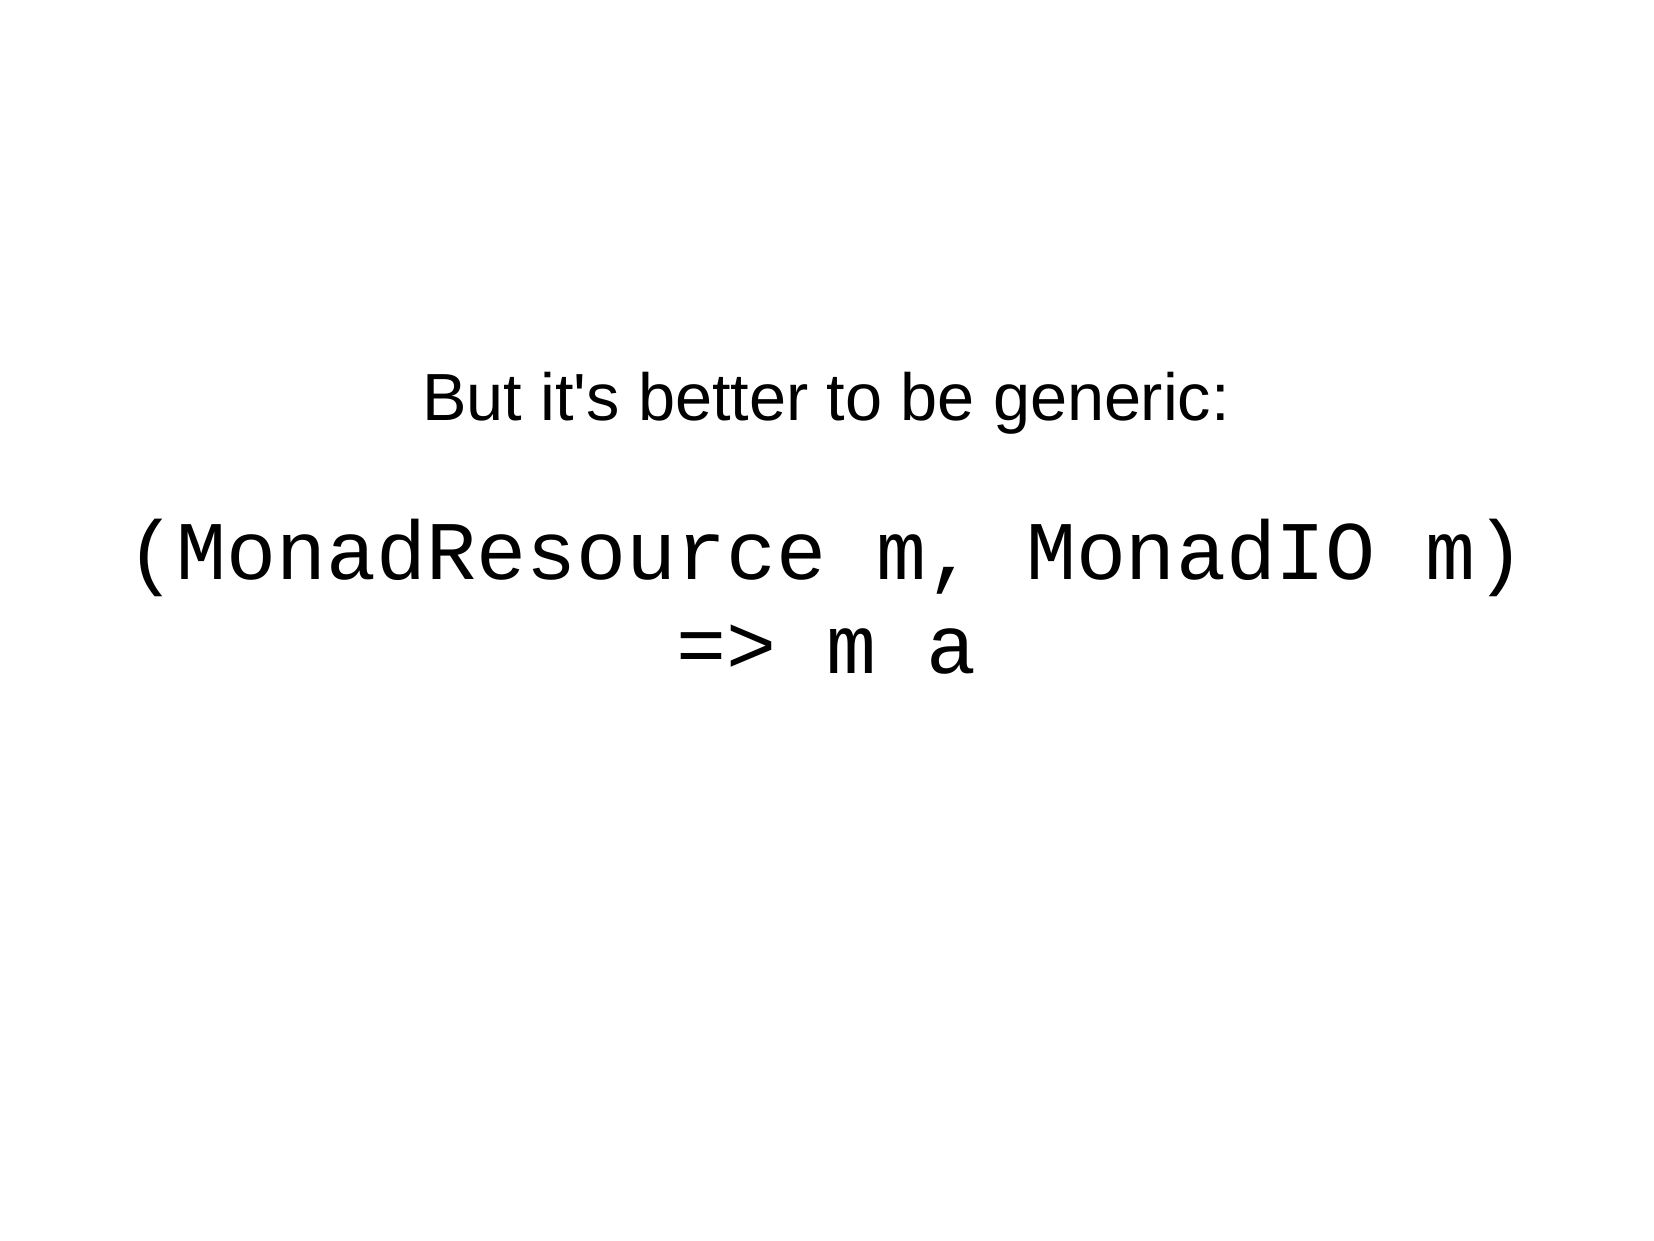

# But it's better to be generic:
(MonadResource m, MonadIO m) => m a